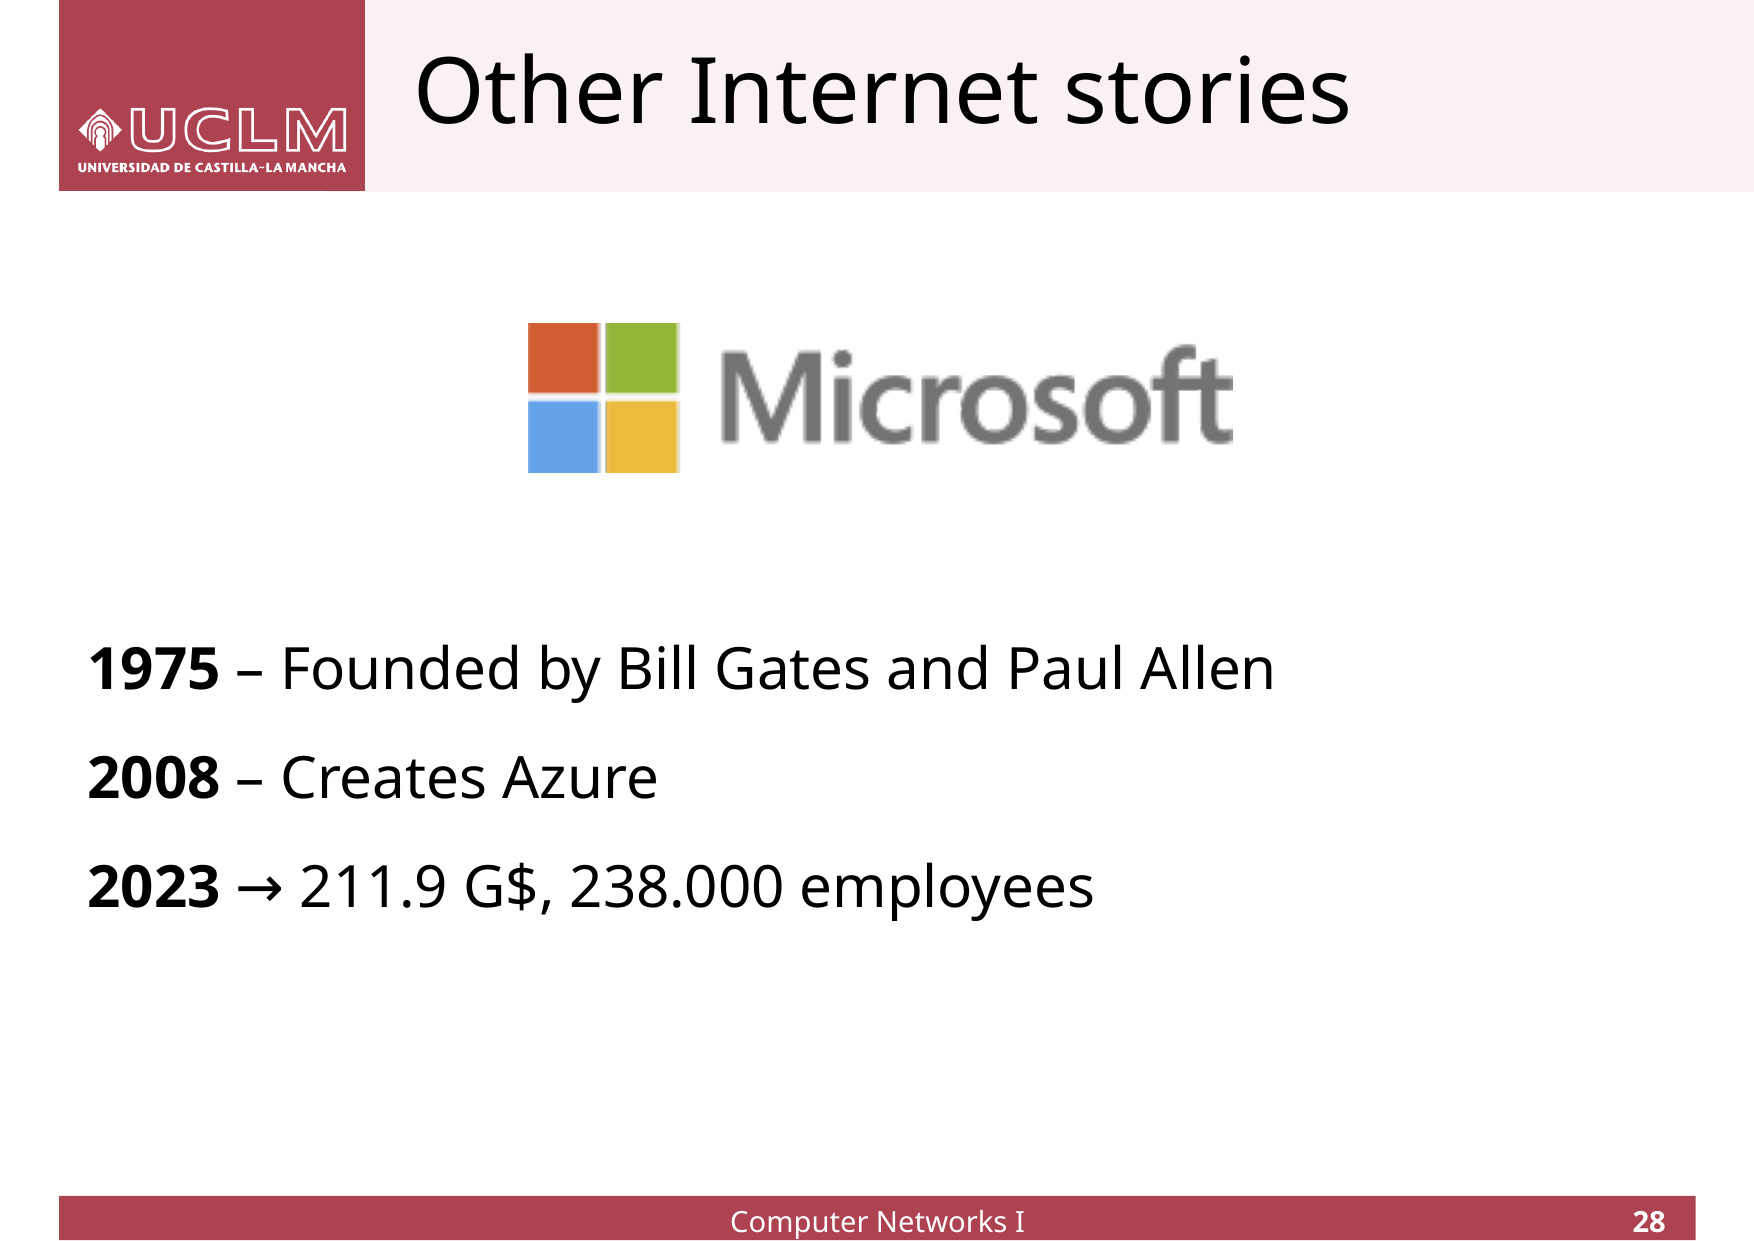

Other Internet stories
# 1975 – Founded by Bill Gates and Paul Allen
2008 – Creates Azure
2023 → 211.9 G$, 238.000 employees
Computer Networks I
28